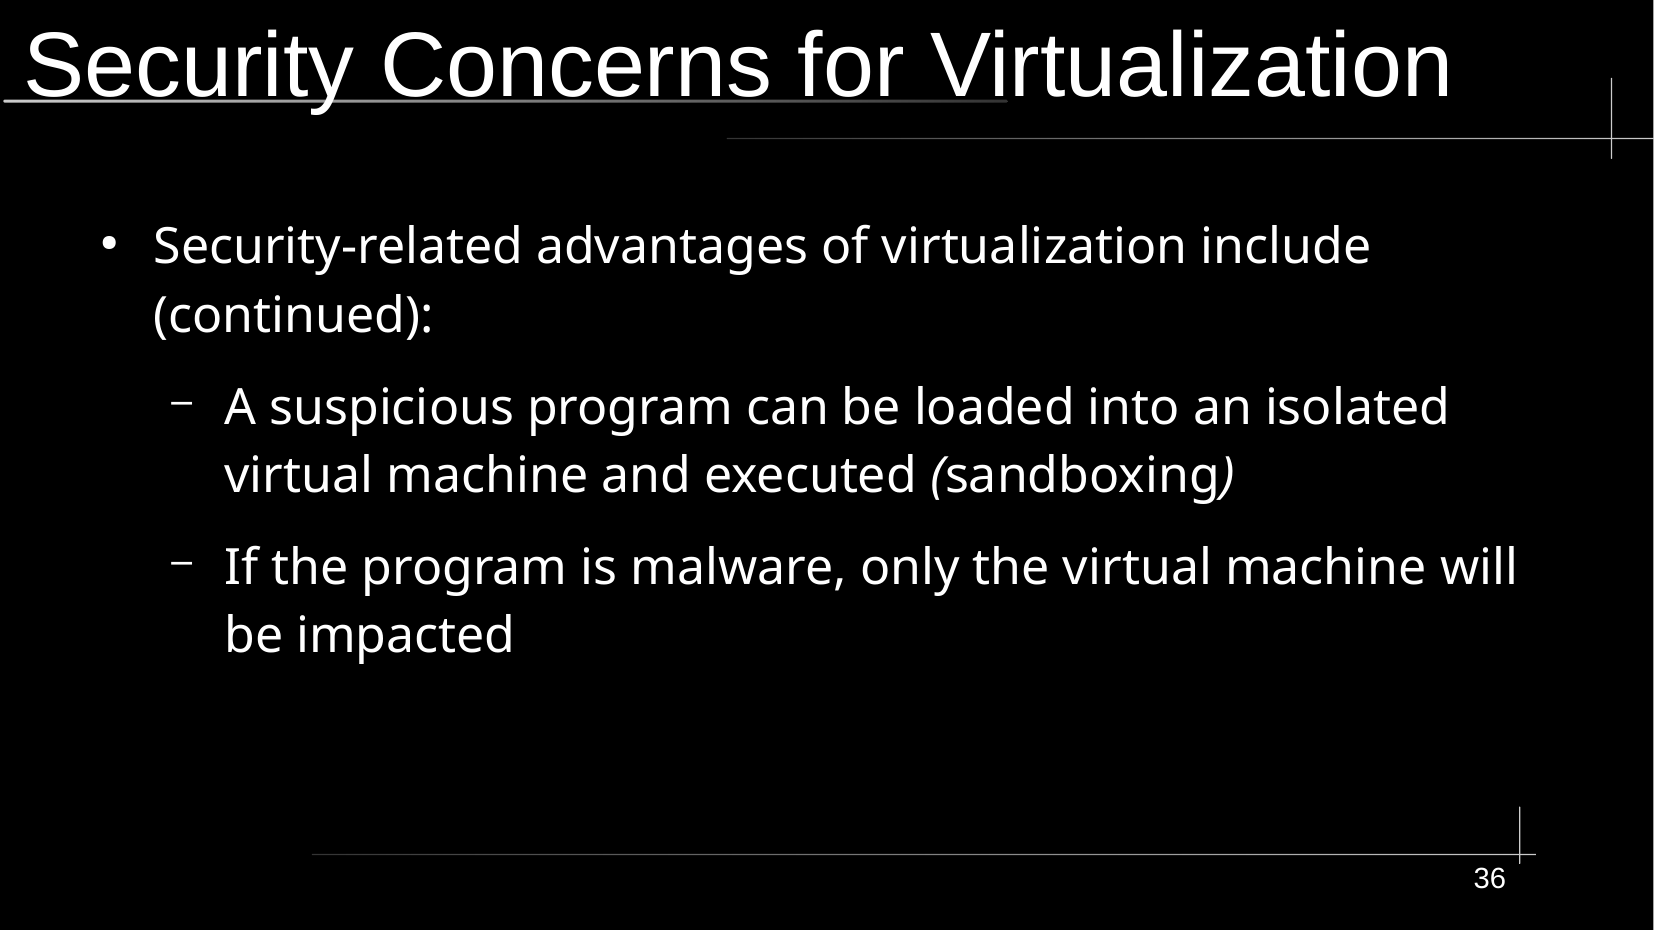

# Security Concerns for Virtualization
Security-related advantages of virtualization include (continued):
A suspicious program can be loaded into an isolated virtual machine and executed (sandboxing)
If the program is malware, only the virtual machine will be impacted
36